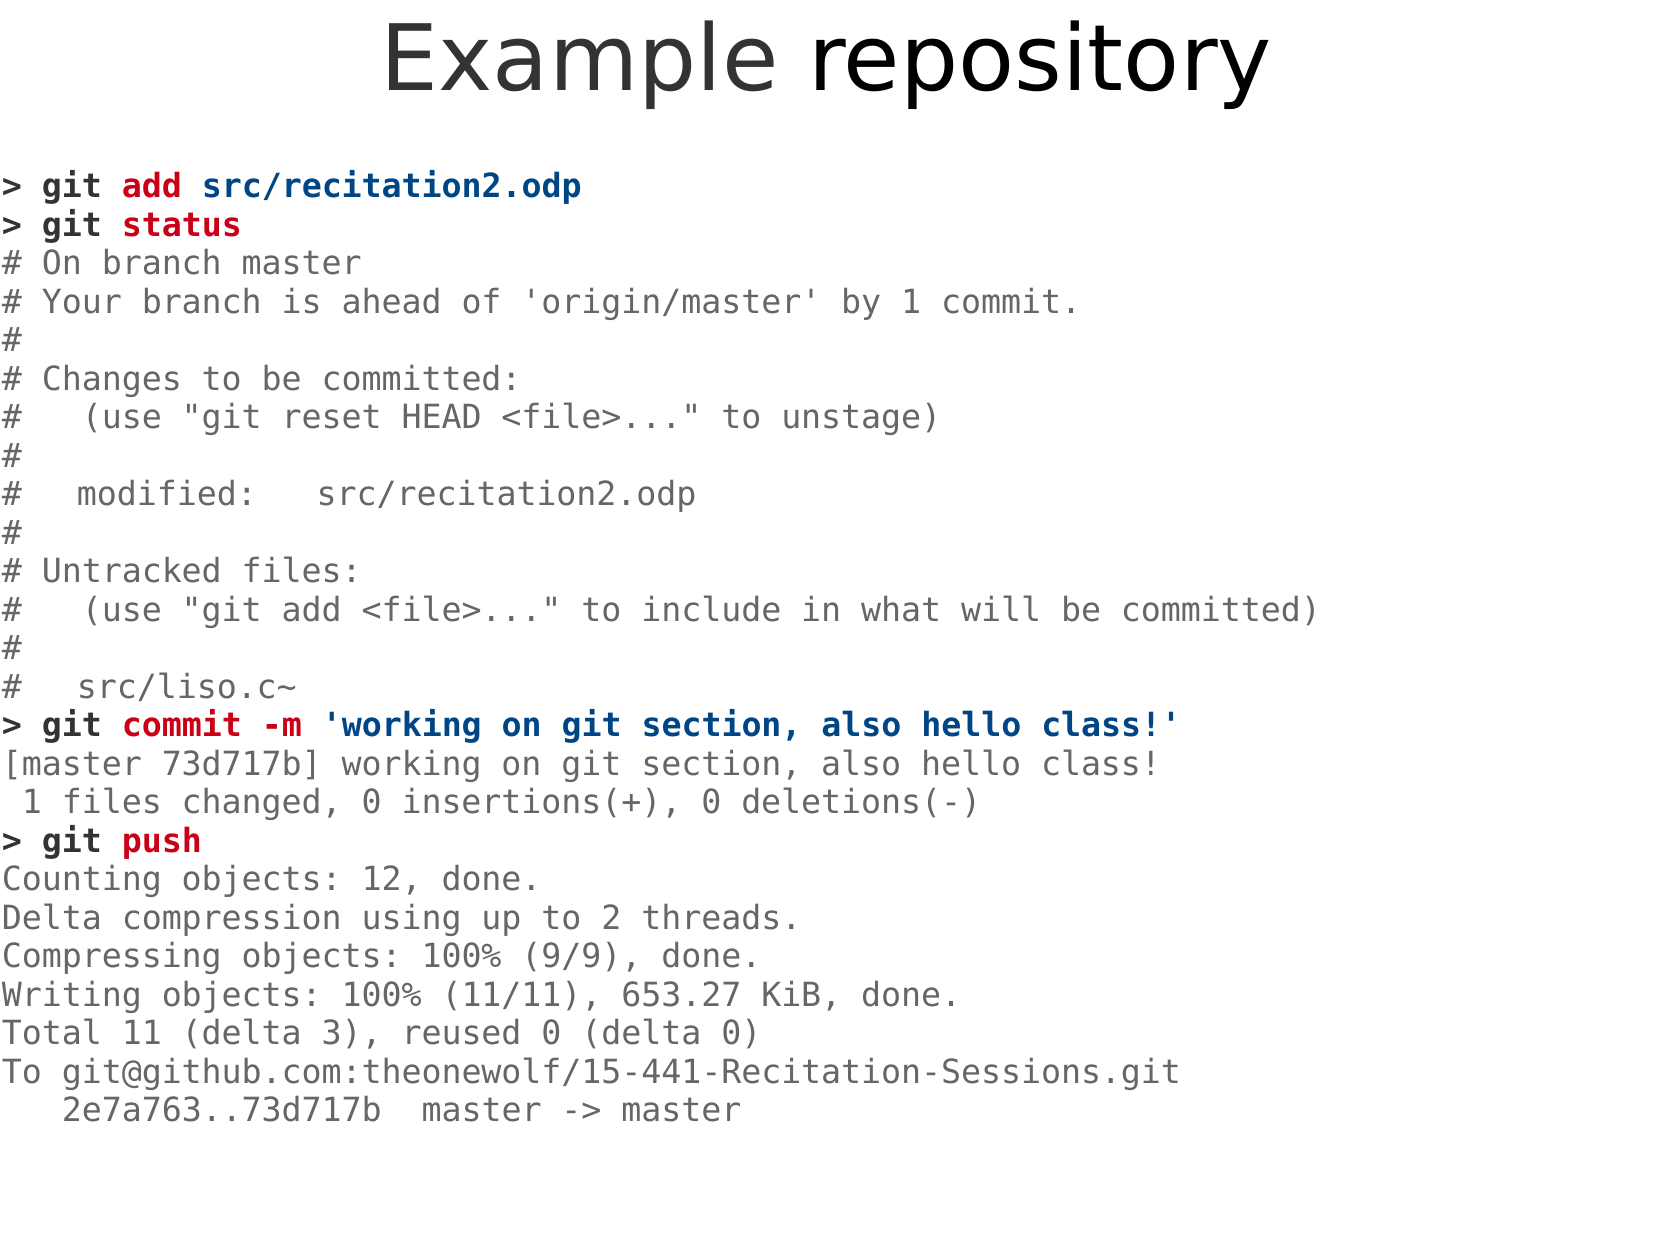

# Example repository
> git add src/recitation2.odp
> git status
# On branch master
# Your branch is ahead of 'origin/master' by 1 commit.
#
# Changes to be committed:
# (use "git reset HEAD <file>..." to unstage)
#
#	modified: src/recitation2.odp
#
# Untracked files:
# (use "git add <file>..." to include in what will be committed)
#
#	src/liso.c~
> git commit -m 'working on git section, also hello class!'
[master 73d717b] working on git section, also hello class!
 1 files changed, 0 insertions(+), 0 deletions(-)
> git push
Counting objects: 12, done.
Delta compression using up to 2 threads.
Compressing objects: 100% (9/9), done.
Writing objects: 100% (11/11), 653.27 KiB, done.
Total 11 (delta 3), reused 0 (delta 0)
To git@github.com:theonewolf/15-441-Recitation-Sessions.git
 2e7a763..73d717b master -> master